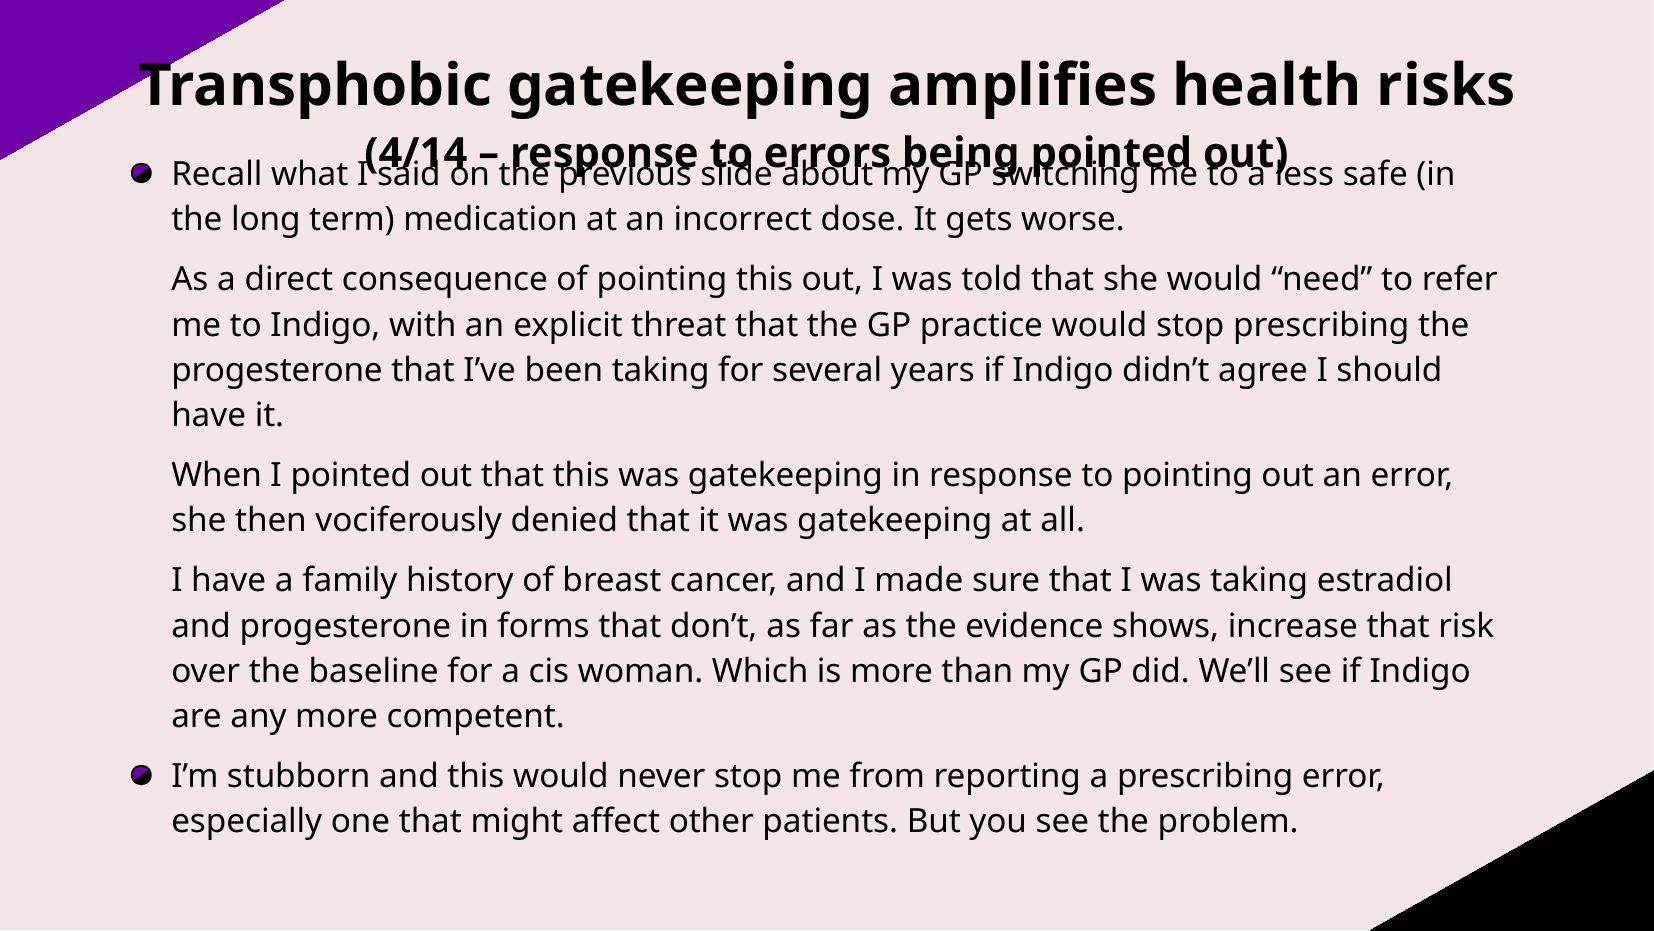

Transphobic gatekeeping amplifies health risks
(4/14 – response to errors being pointed out)
# Recall what I said on the previous slide about my GP switching me to a less safe (in the long term) medication at an incorrect dose. It gets worse.
As a direct consequence of pointing this out, I was told that she would “need” to refer me to Indigo, with an explicit threat that the GP practice would stop prescribing the progesterone that I’ve been taking for several years if Indigo didn’t agree I should have it.
When I pointed out that this was gatekeeping in response to pointing out an error, she then vociferously denied that it was gatekeeping at all.
I have a family history of breast cancer, and I made sure that I was taking estradiol and progesterone in forms that don’t, as far as the evidence shows, increase that risk over the baseline for a cis woman. Which is more than my GP did. We’ll see if Indigo are any more competent.
I’m stubborn and this would never stop me from reporting a prescribing error, especially one that might affect other patients. But you see the problem.